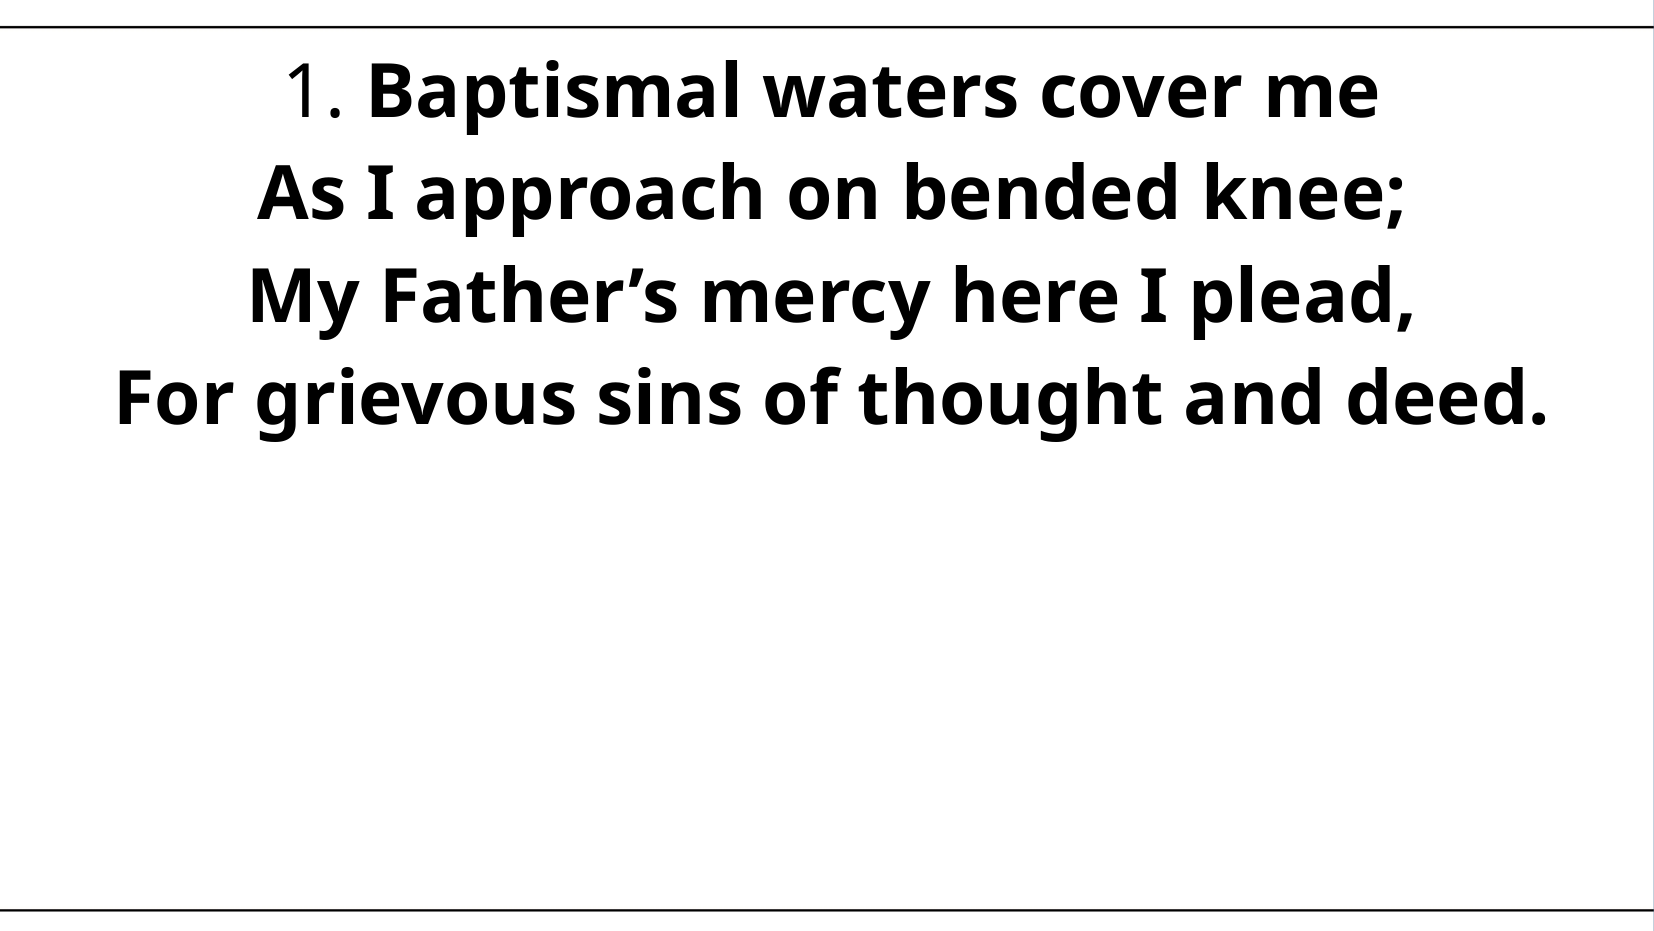

1. Baptismal waters cover me
As I approach on bended knee;
My Father’s mercy here I plead,
For grievous sins of thought and deed.